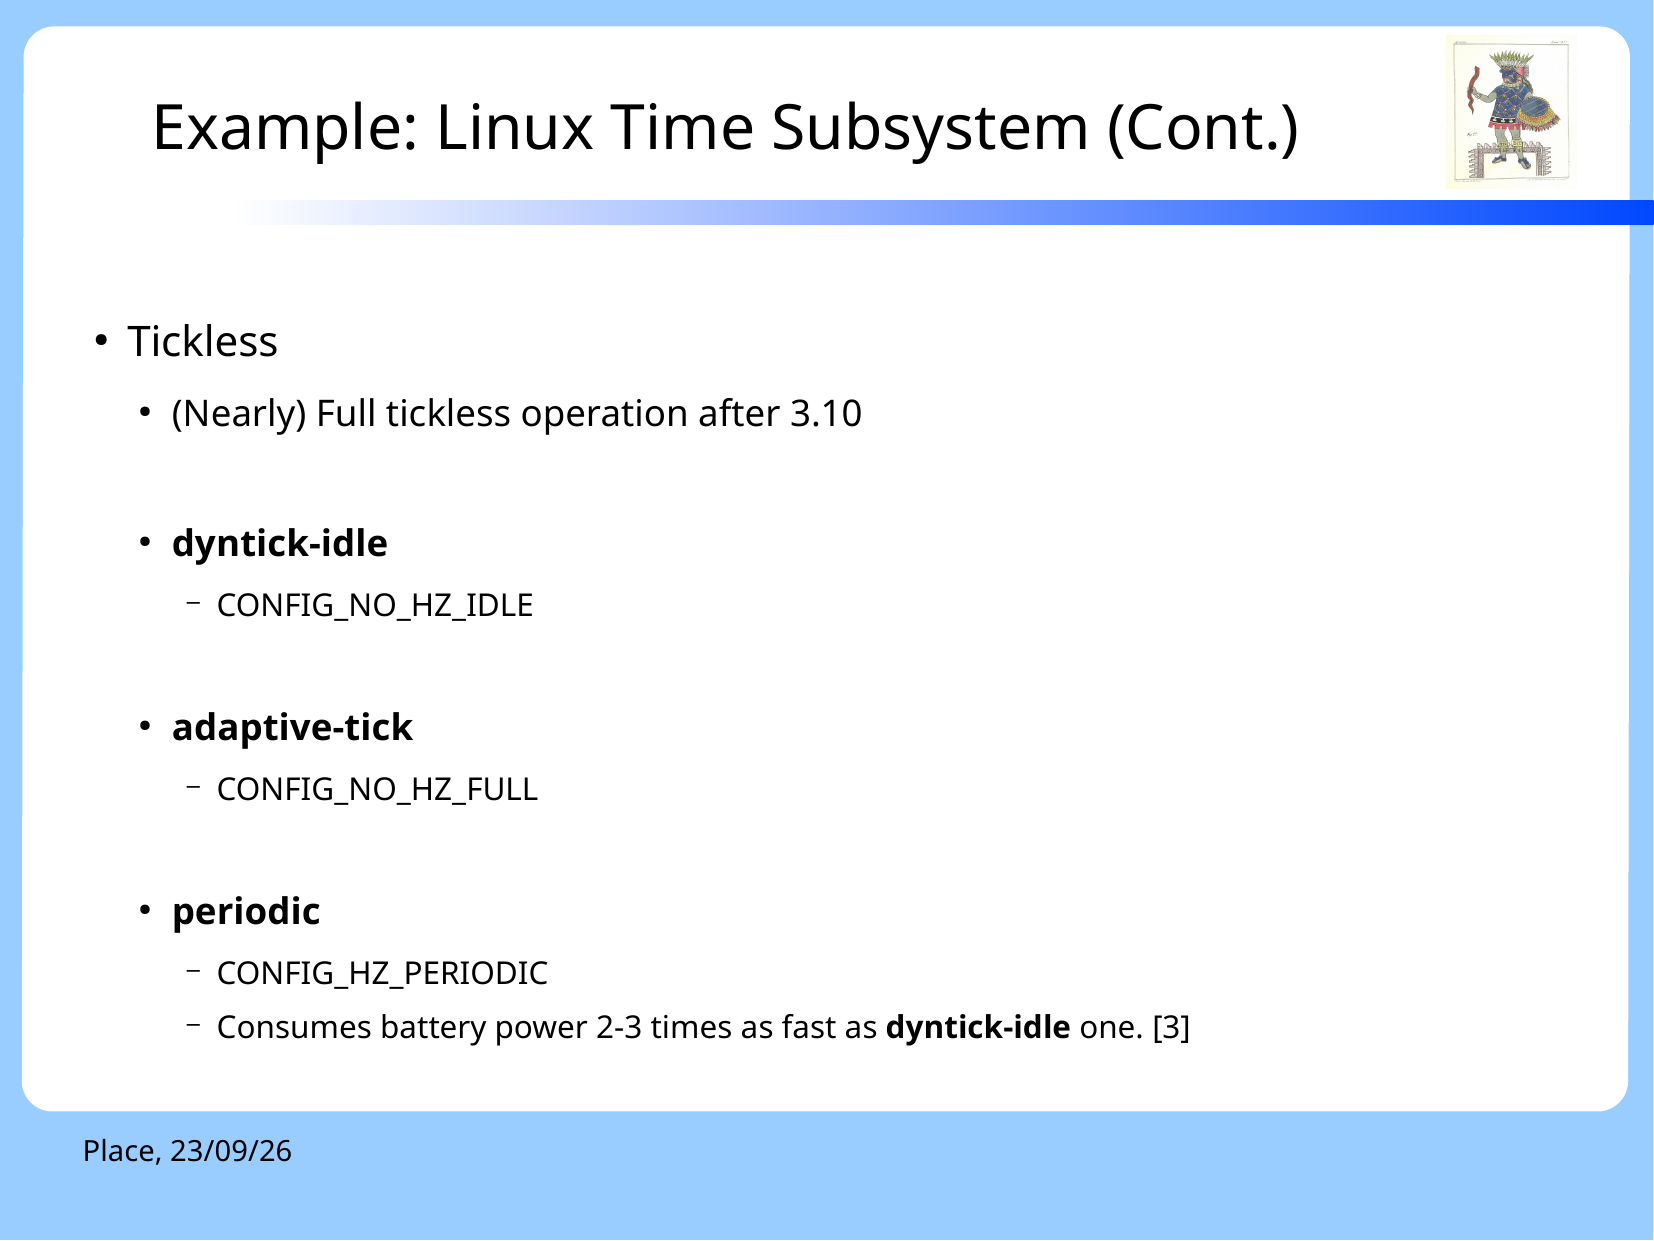

# Example: Linux Time Subsystem (Cont.)
Tickless
(Nearly) Full tickless operation after 3.10
dyntick-idle
CONFIG_NO_HZ_IDLE
adaptive-tick
CONFIG_NO_HZ_FULL
periodic
CONFIG_HZ_PERIODIC
Consumes battery power 2-3 times as fast as dyntick-idle one. [3]